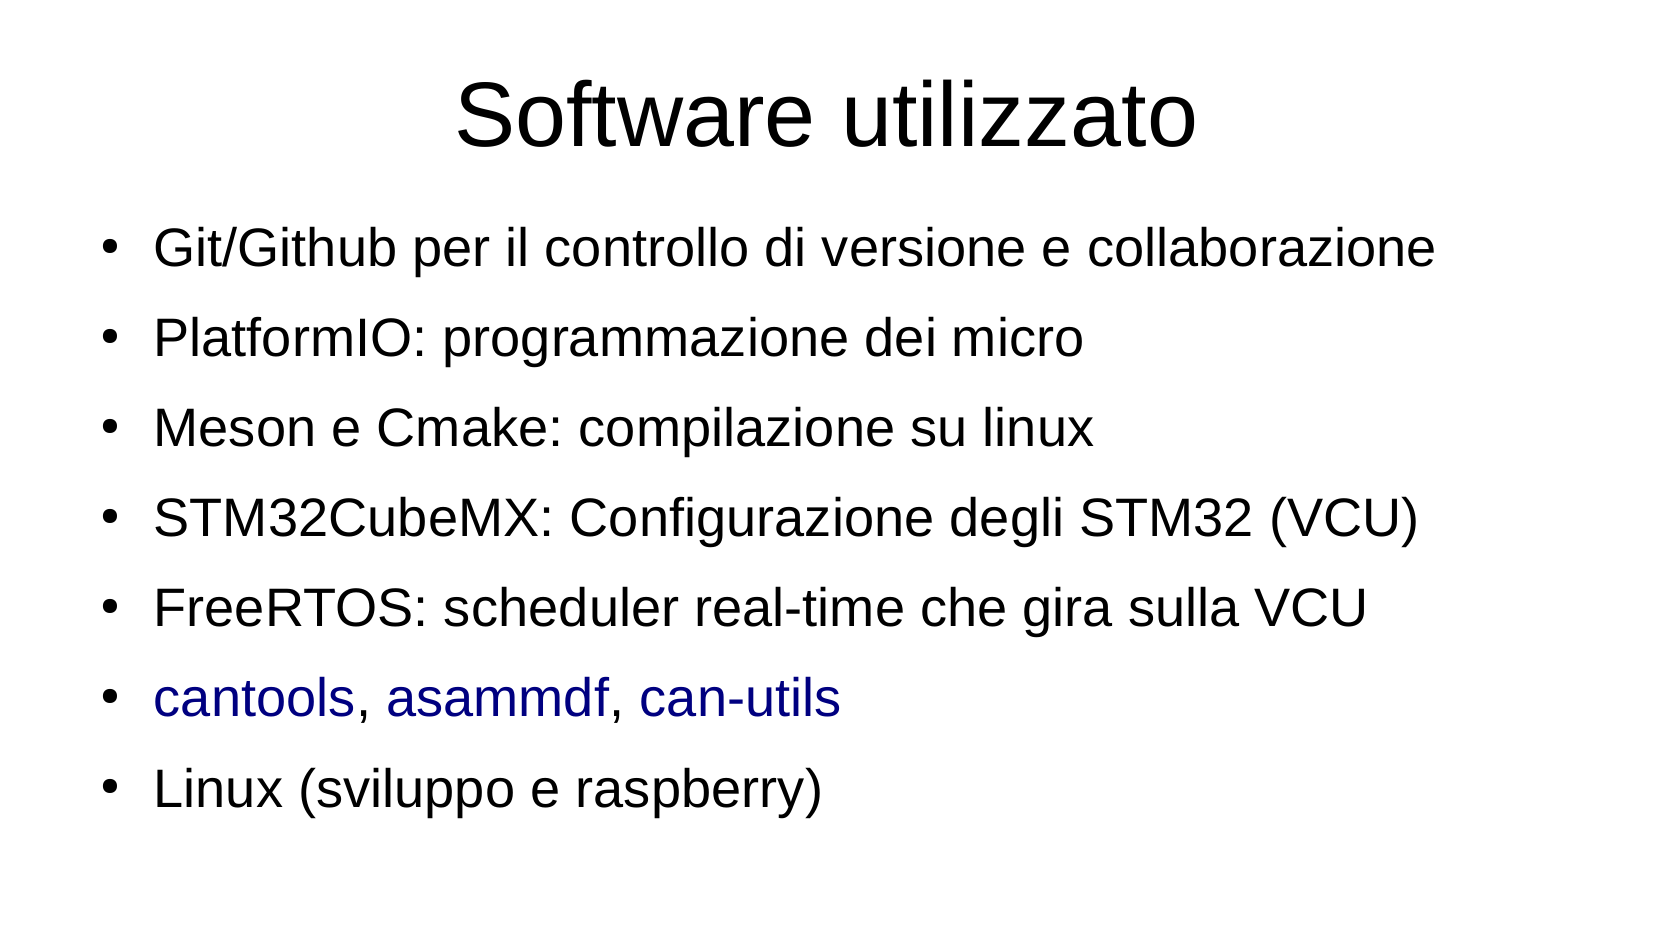

# Software utilizzato
Git/Github per il controllo di versione e collaborazione
PlatformIO: programmazione dei micro
Meson e Cmake: compilazione su linux
STM32CubeMX: Configurazione degli STM32 (VCU)
FreeRTOS: scheduler real-time che gira sulla VCU
cantools, asammdf, can-utils
Linux (sviluppo e raspberry)